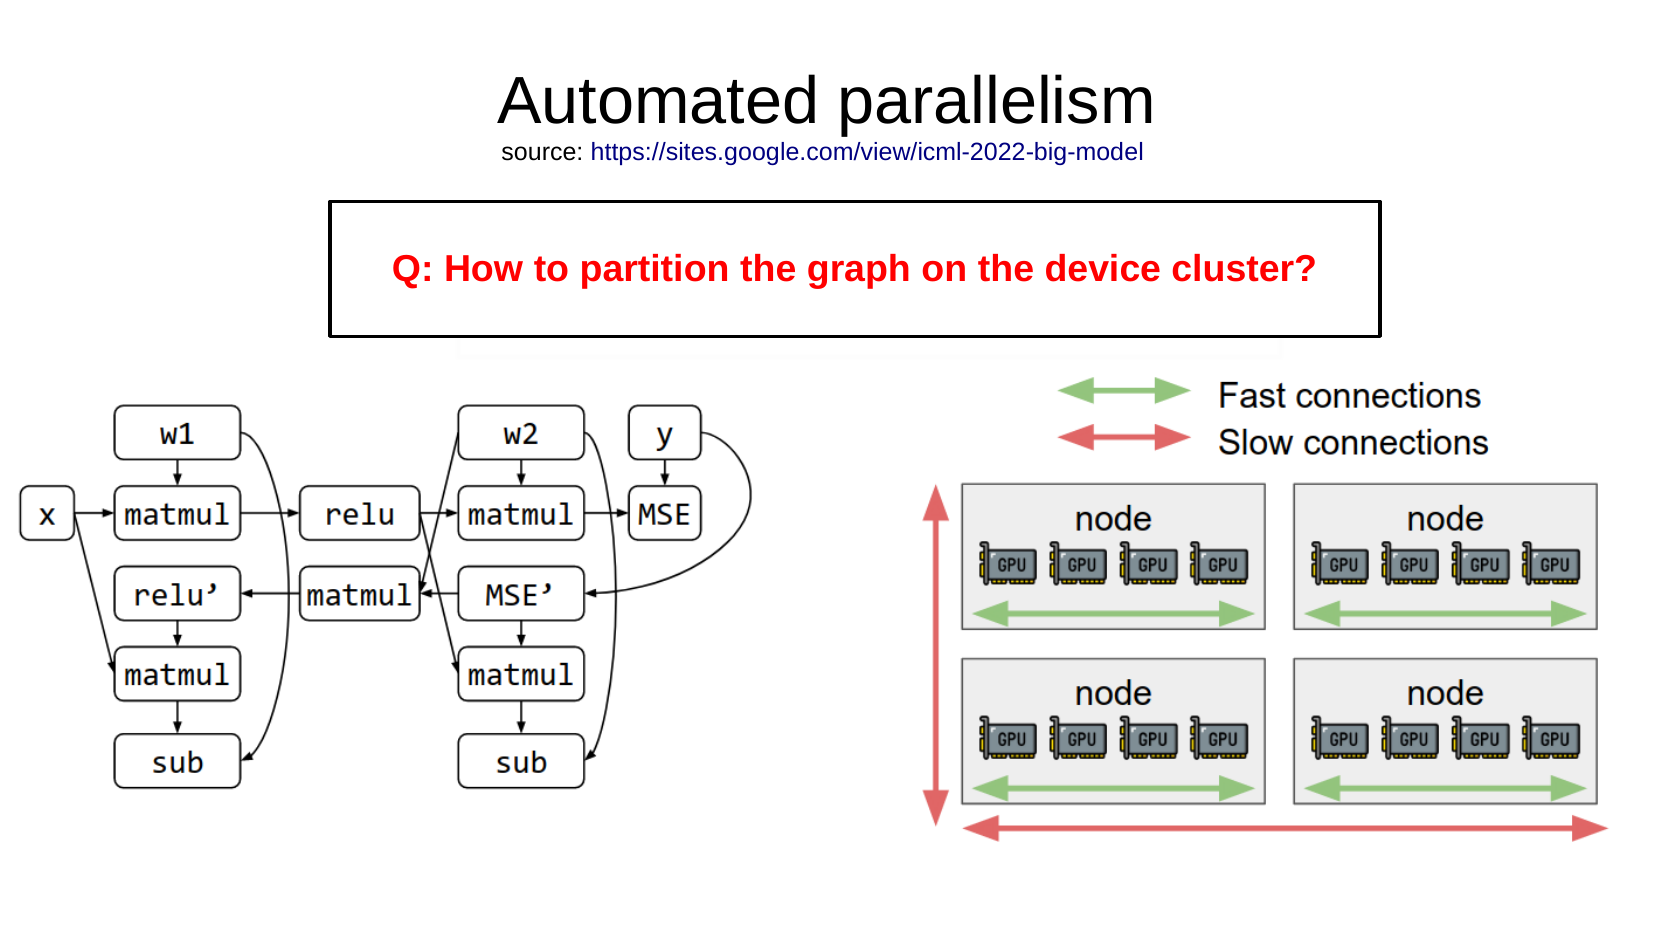

# Automated parallelism source: https://sites.google.com/view/icml-2022-big-model
Q: How to partition the graph on the device cluster?